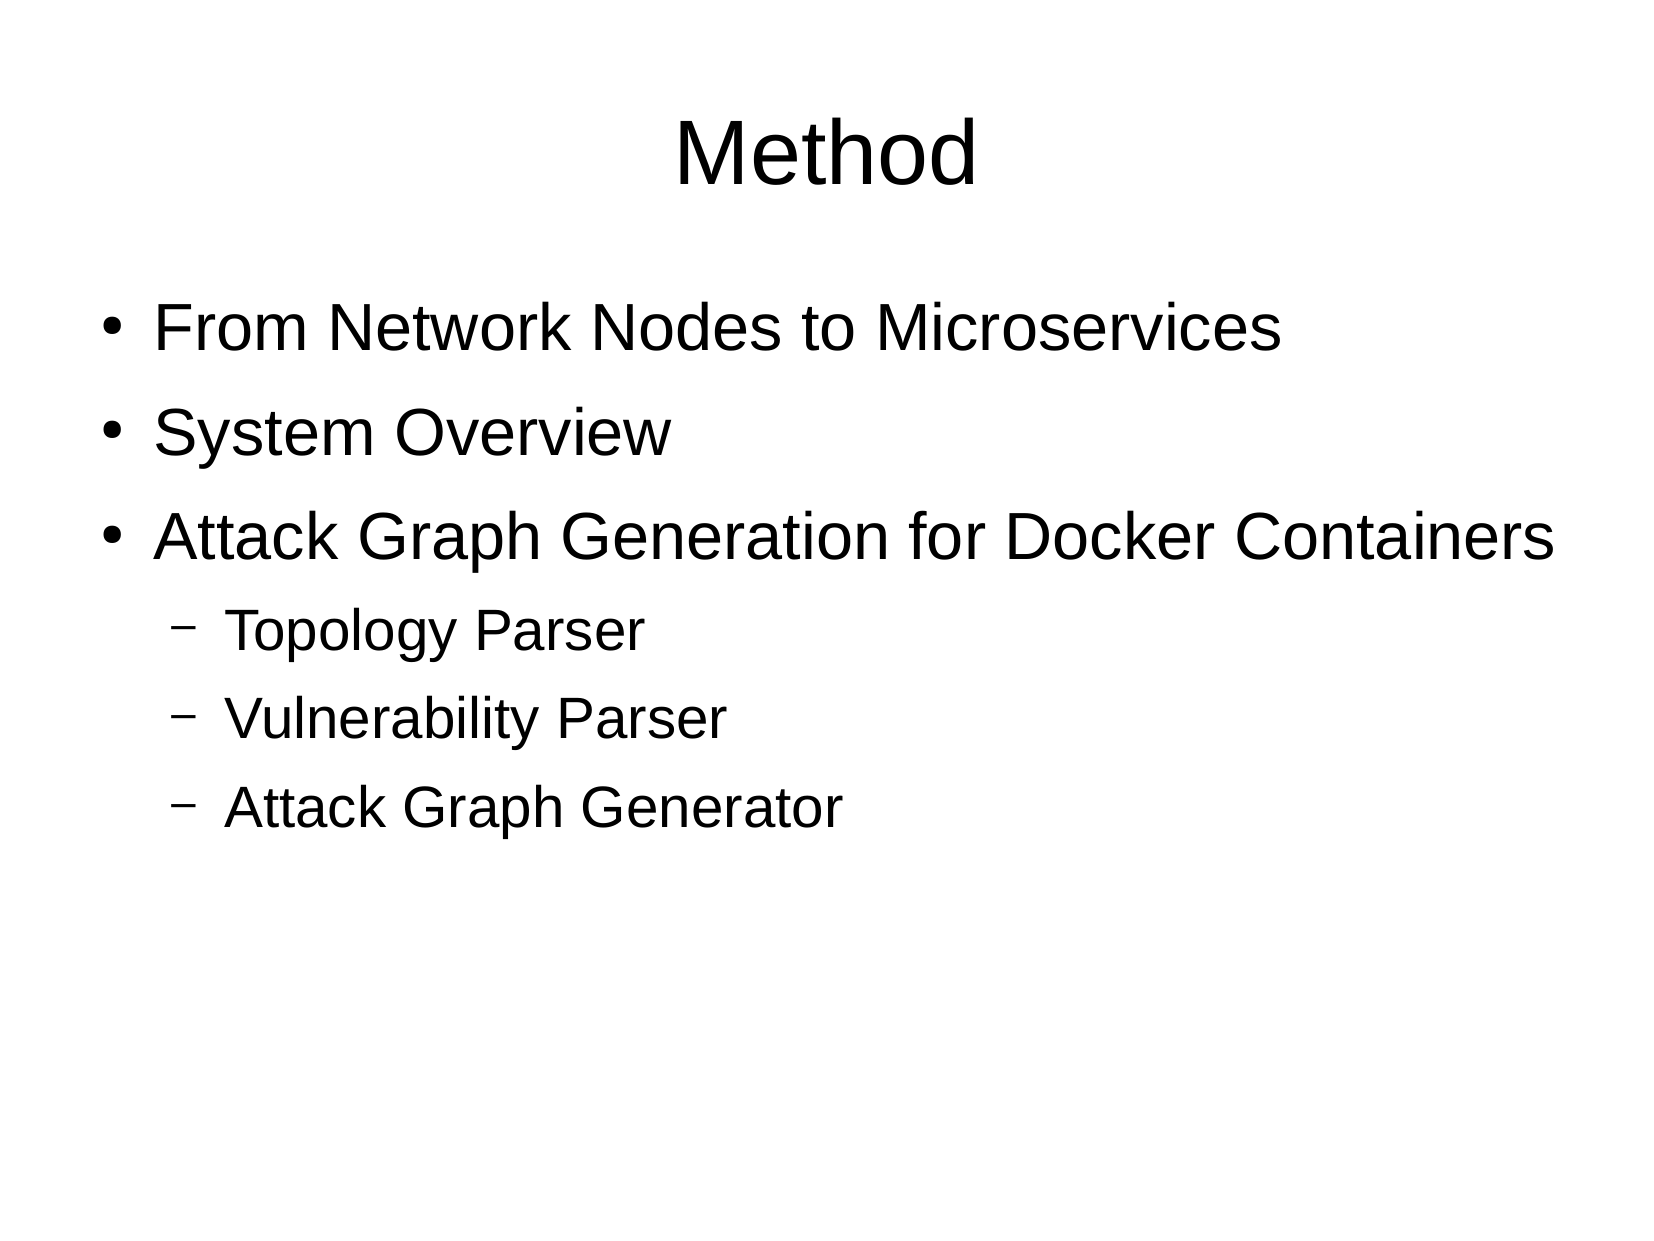

# Method
From Network Nodes to Microservices
System Overview
Attack Graph Generation for Docker Containers
Topology Parser
Vulnerability Parser
Attack Graph Generator